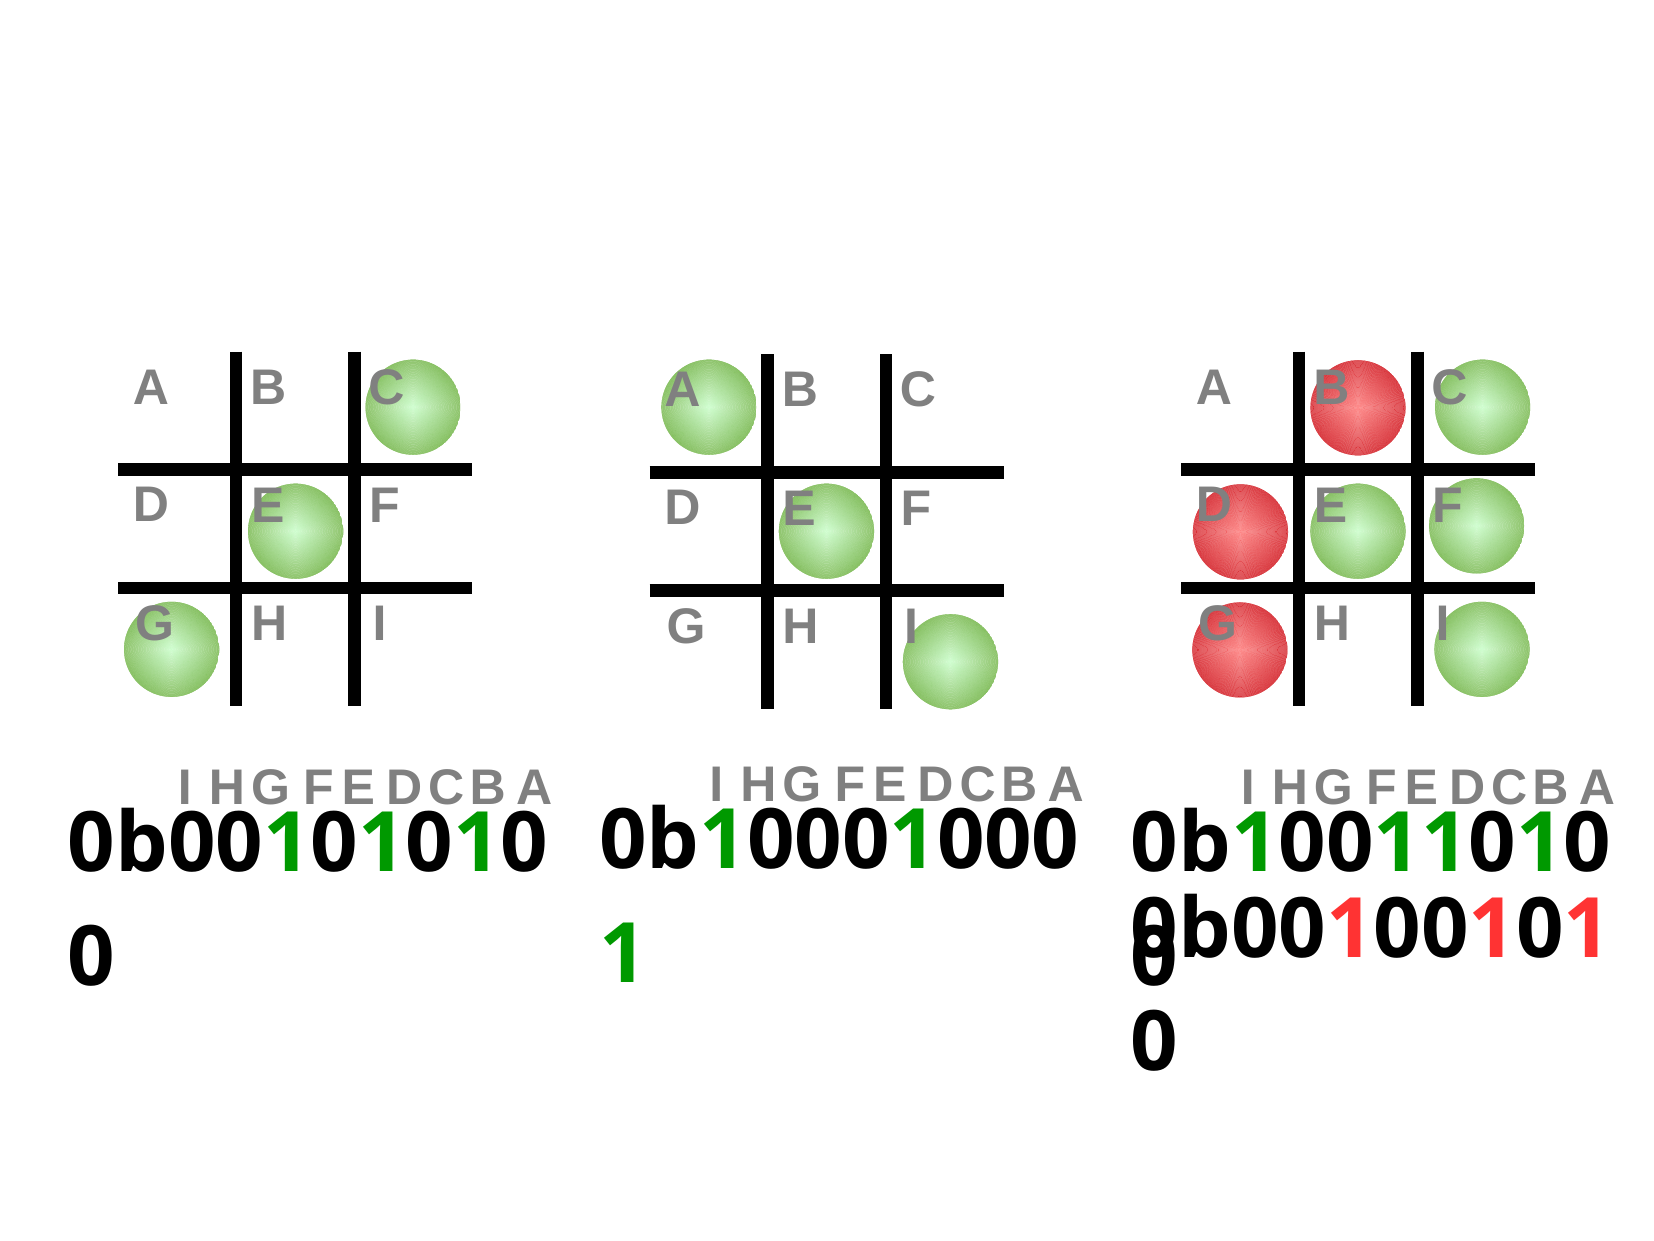

A
B
C
D
E
F
G
H
I
A
B
C
D
E
F
G
H
I
A
B
C
D
E
F
G
H
I
I
H
G
F
E
D
C
B
A
0b100010001
I
H
G
F
E
D
C
B
A
0b001010100
I
H
G
F
E
D
C
B
A
0b100110100
0b001001010